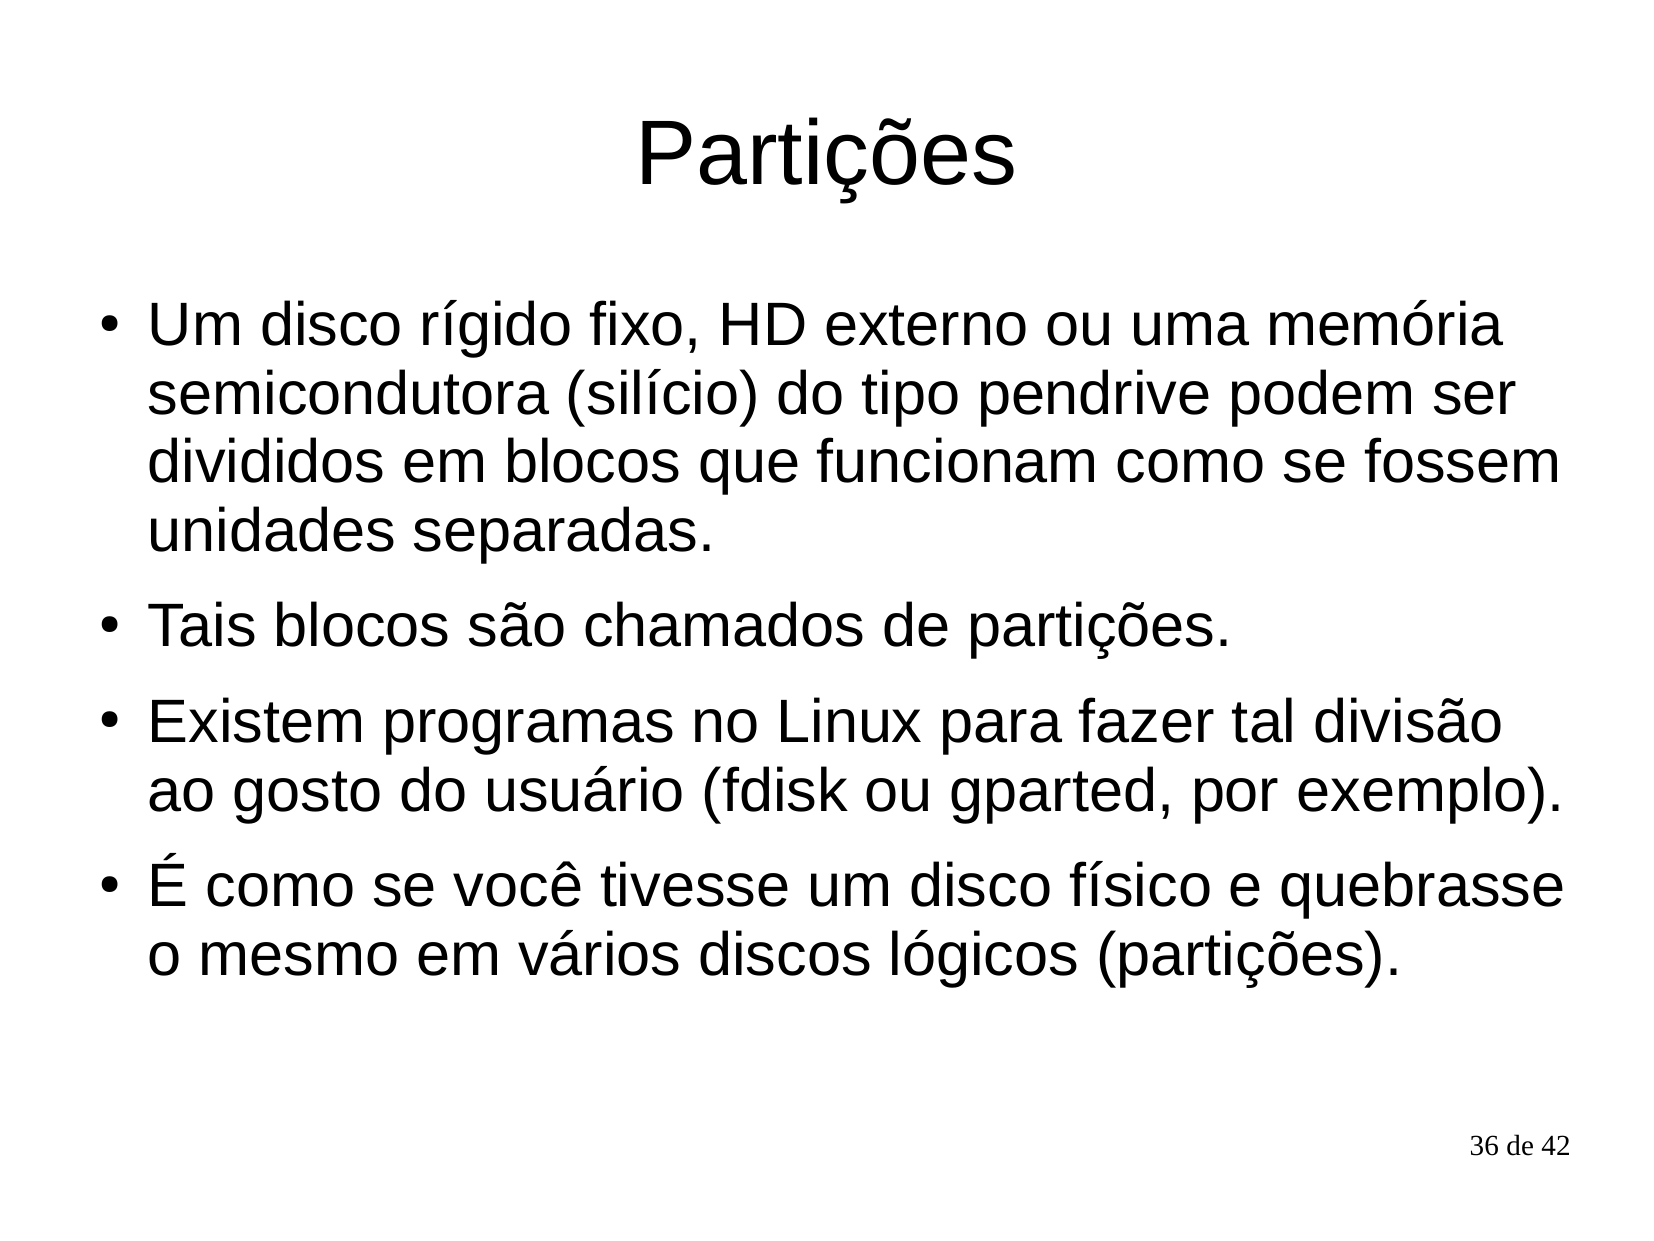

# Partições
Um disco rígido fixo, HD externo ou uma memória semicondutora (silício) do tipo pendrive podem ser divididos em blocos que funcionam como se fossem unidades separadas.
Tais blocos são chamados de partições.
Existem programas no Linux para fazer tal divisão ao gosto do usuário (fdisk ou gparted, por exemplo).
É como se você tivesse um disco físico e quebrasse o mesmo em vários discos lógicos (partições).
36